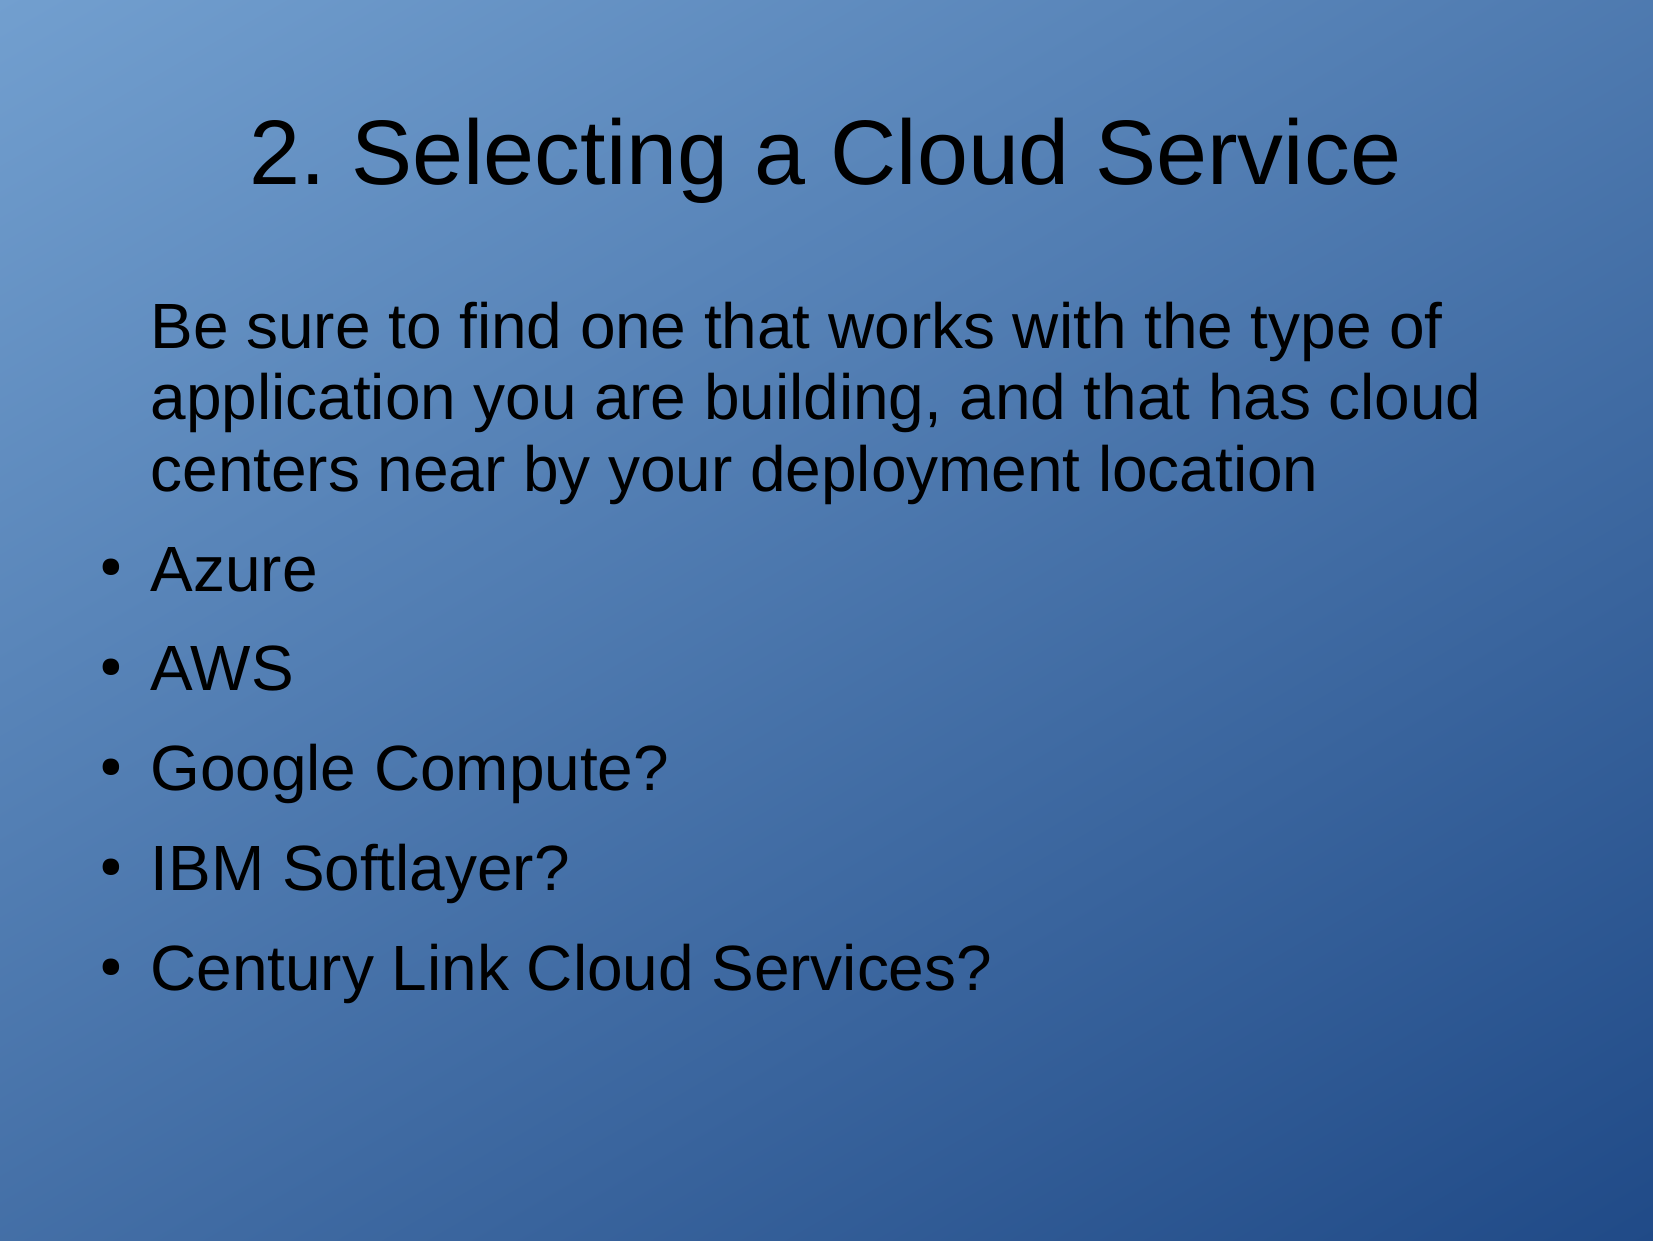

# 2. Selecting a Cloud Service
Be sure to find one that works with the type of application you are building, and that has cloud centers near by your deployment location
Azure
AWS
Google Compute?
IBM Softlayer?
Century Link Cloud Services?